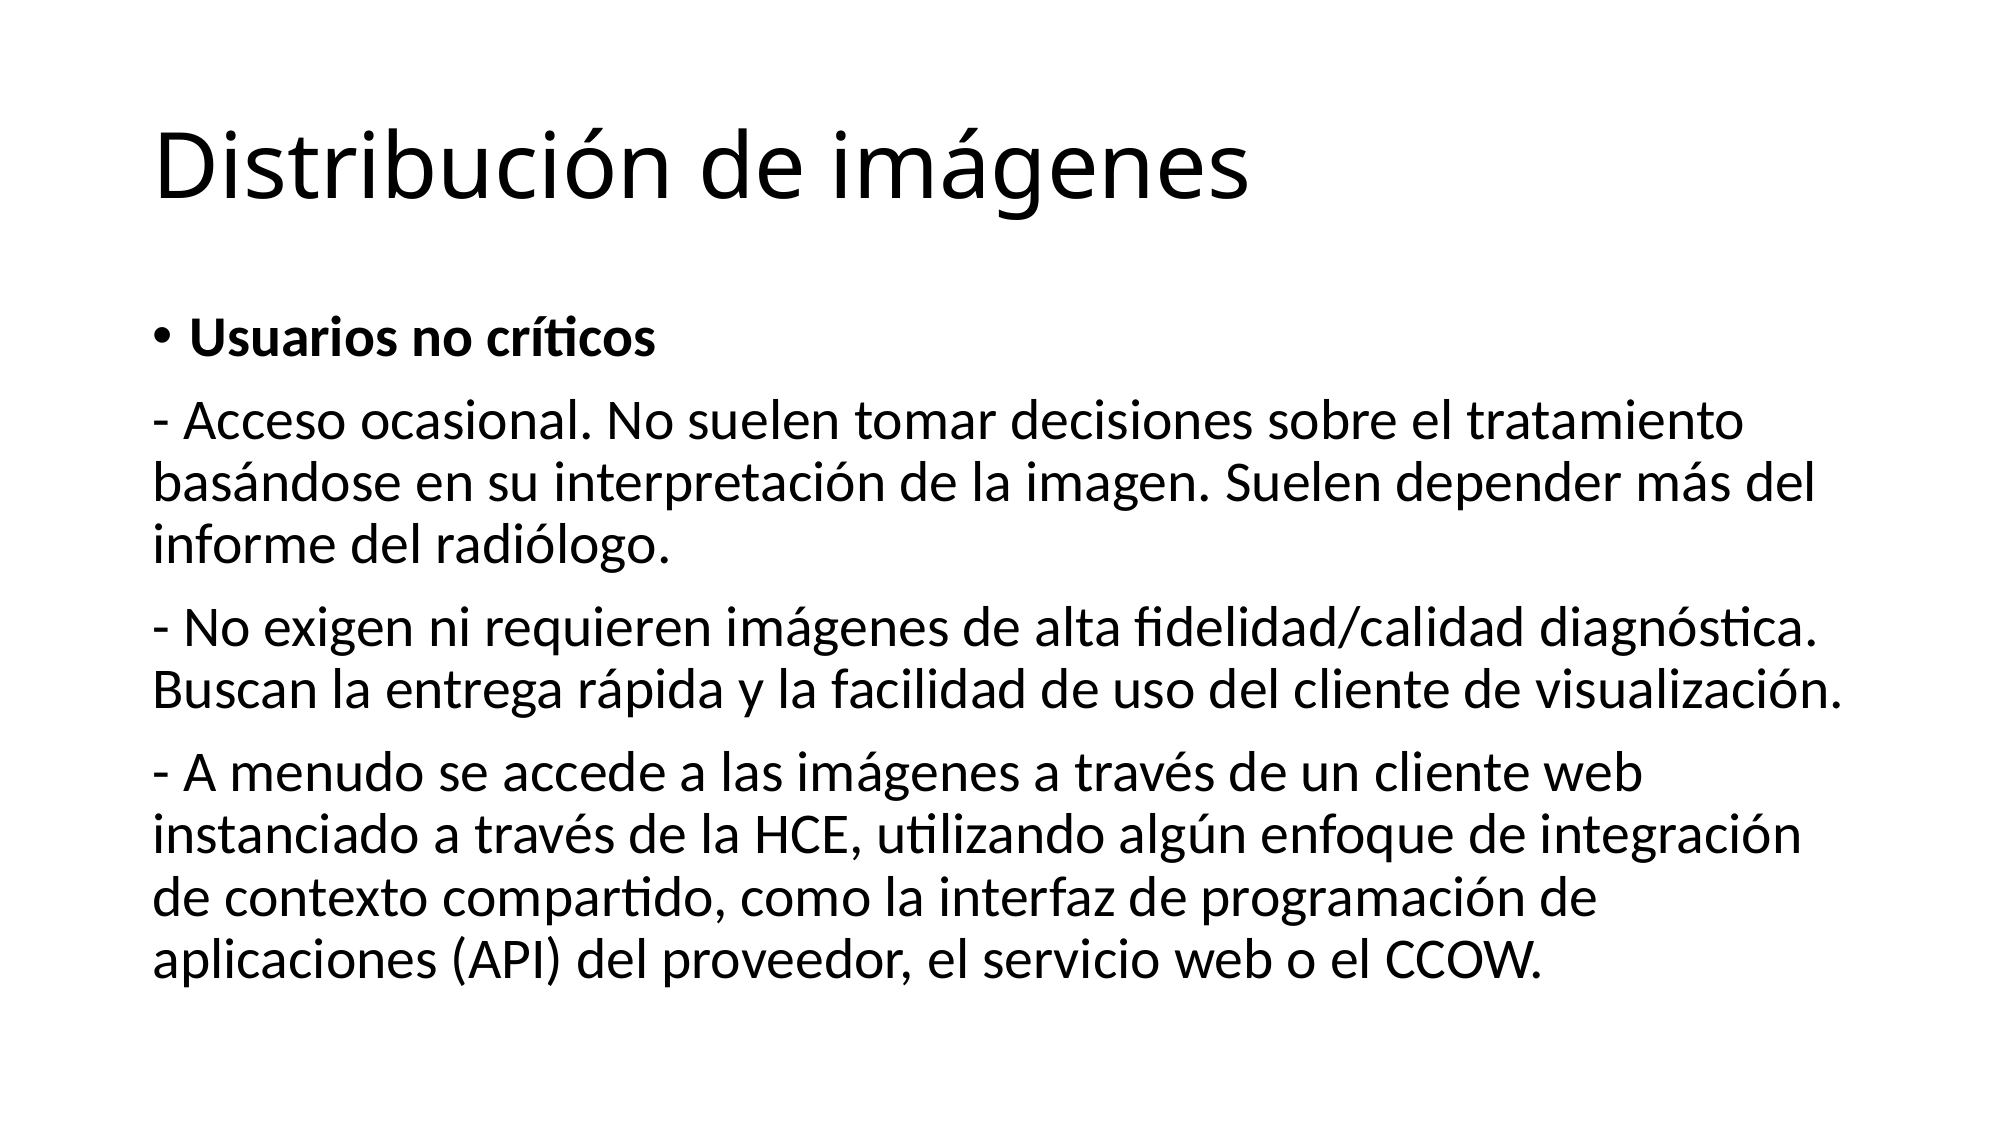

# Distribución de imágenes
Usuarios no críticos
- Acceso ocasional. No suelen tomar decisiones sobre el tratamiento basándose en su interpretación de la imagen. Suelen depender más del informe del radiólogo.
- No exigen ni requieren imágenes de alta fidelidad/calidad diagnóstica. Buscan la entrega rápida y la facilidad de uso del cliente de visualización.
- A menudo se accede a las imágenes a través de un cliente web instanciado a través de la HCE, utilizando algún enfoque de integración de contexto compartido, como la interfaz de programación de aplicaciones (API) del proveedor, el servicio web o el CCOW.